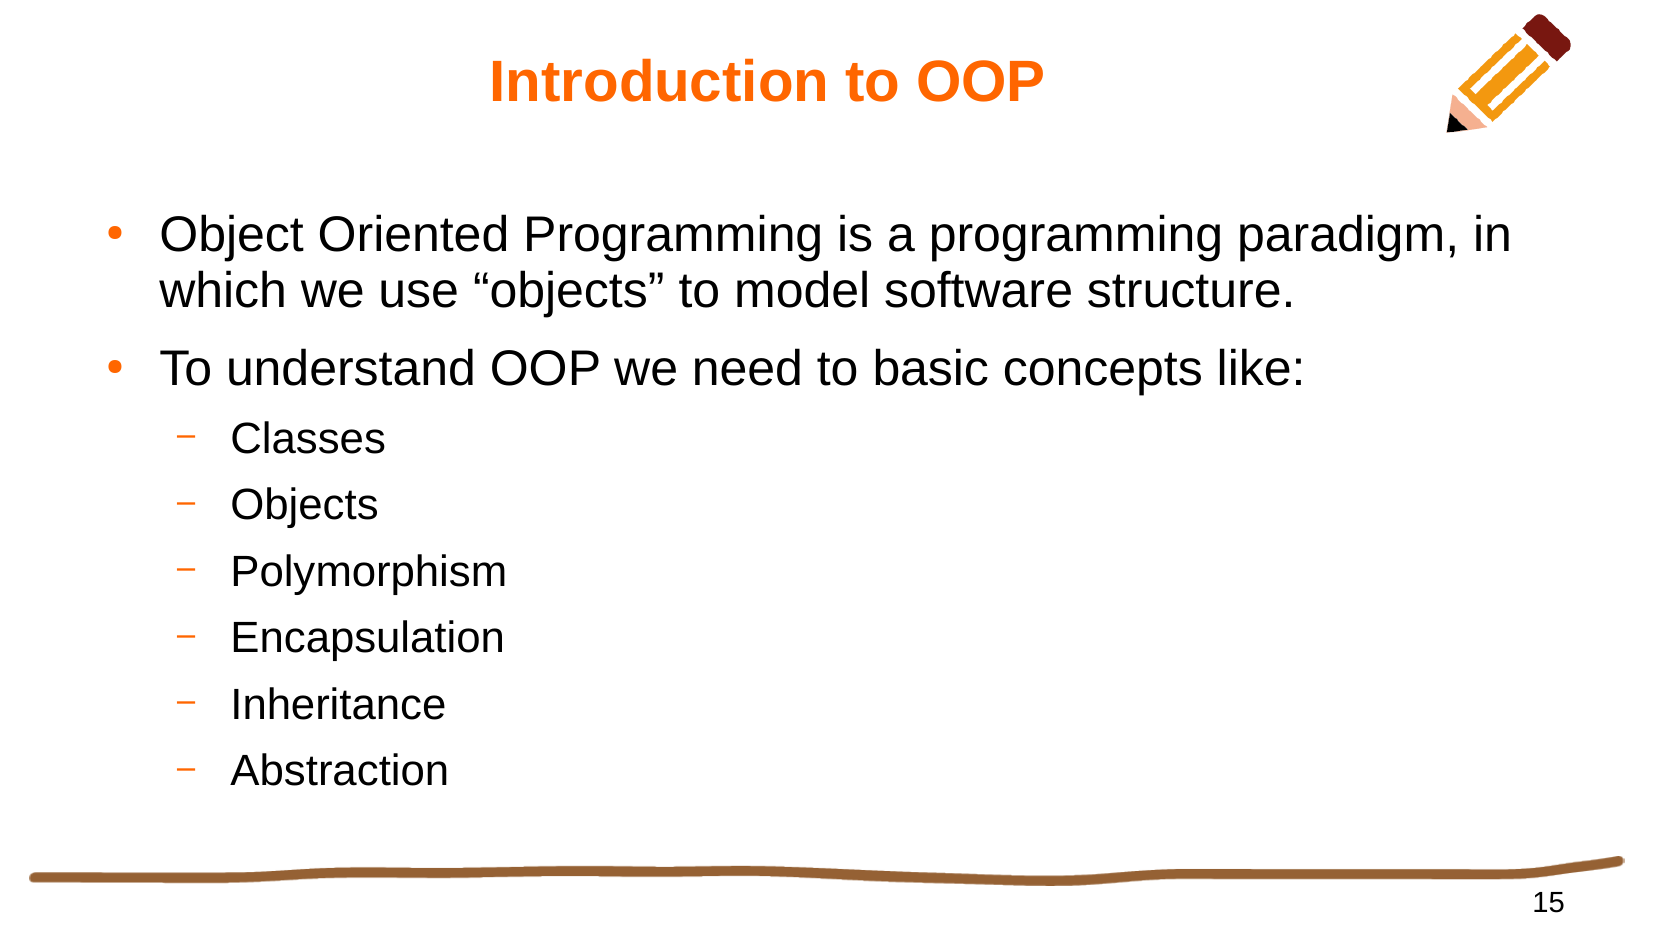

# Introduction to OOP
Object Oriented Programming is a programming paradigm, in which we use “objects” to model software structure.
To understand OOP we need to basic concepts like:
Classes
Objects
Polymorphism
Encapsulation
Inheritance
Abstraction
15